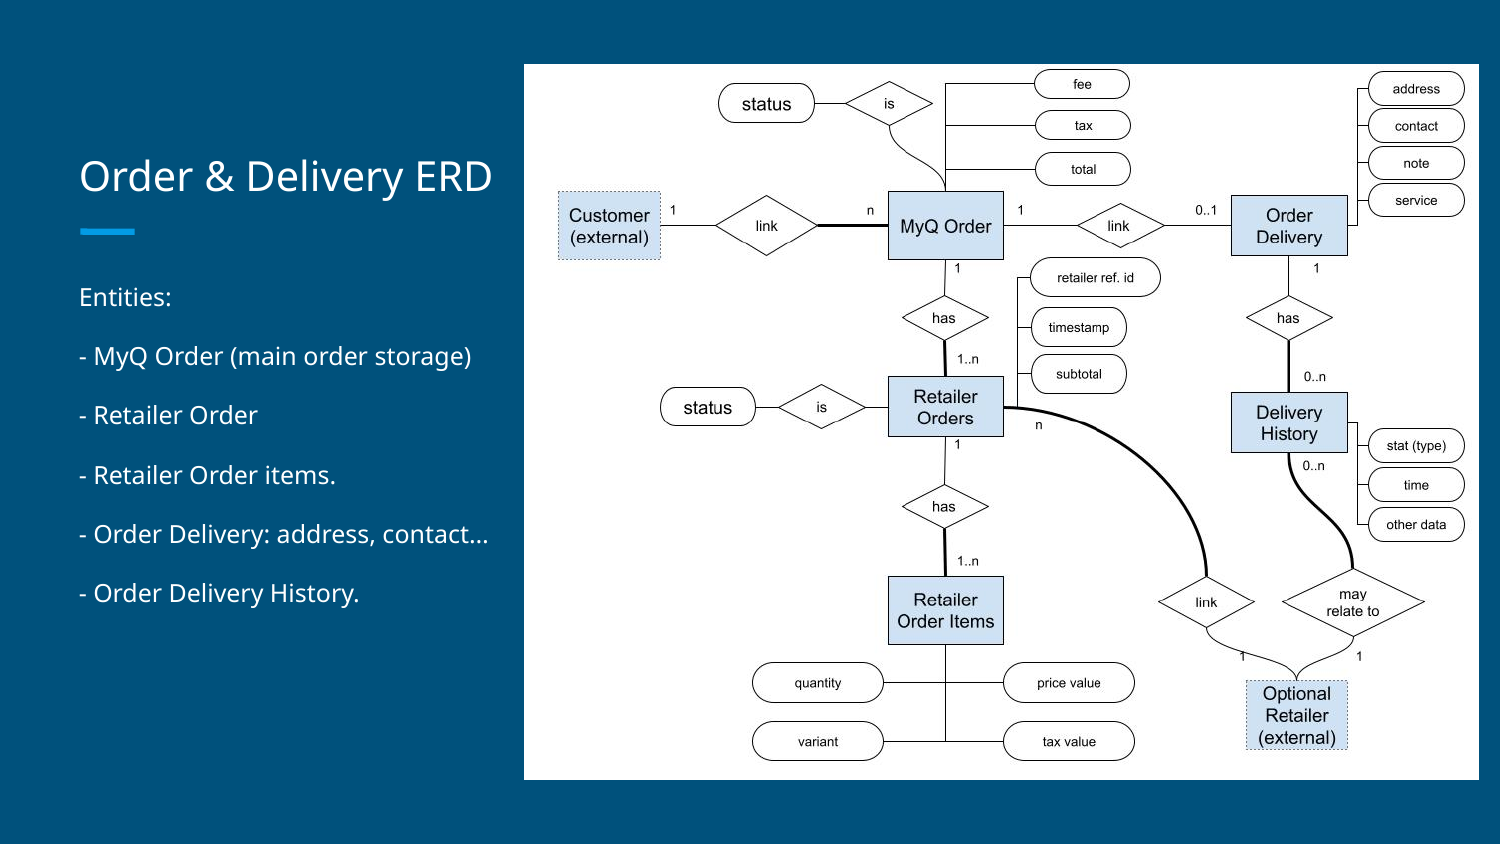

# Order & Delivery ERD
Entities:
- MyQ Order (main order storage)
- Retailer Order
- Retailer Order items.
- Order Delivery: address, contact…
- Order Delivery History.